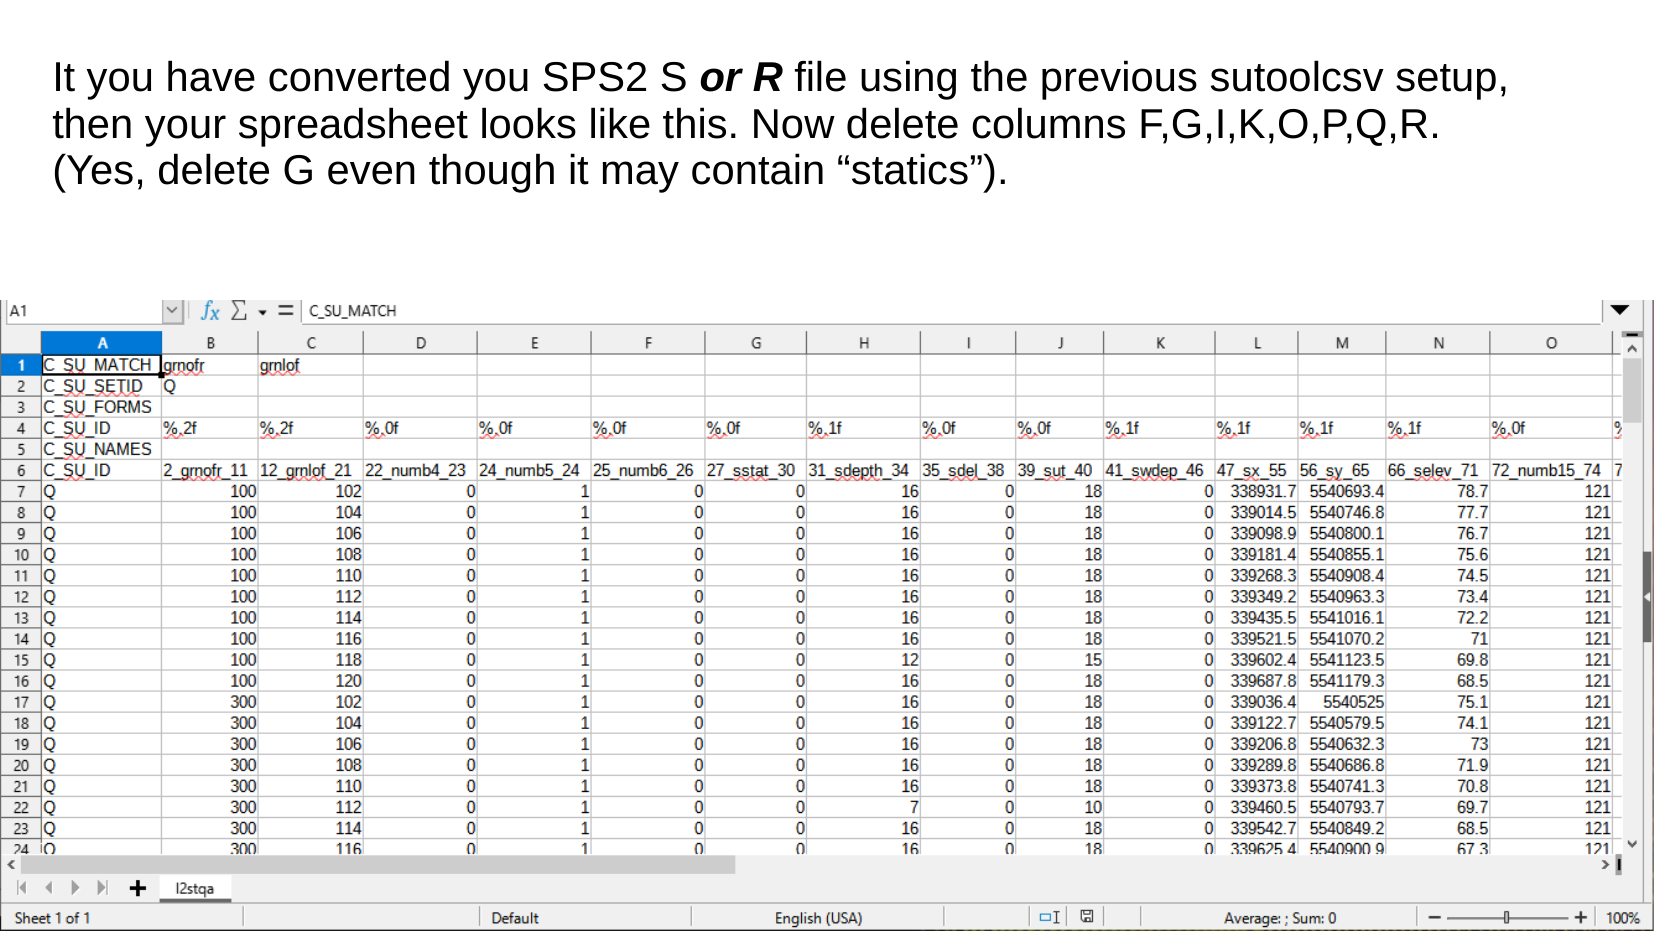

It you have converted you SPS2 S or R file using the previous sutoolcsv setup, then your spreadsheet looks like this. Now delete columns F,G,I,K,O,P,Q,R.
(Yes, delete G even though it may contain “statics”).